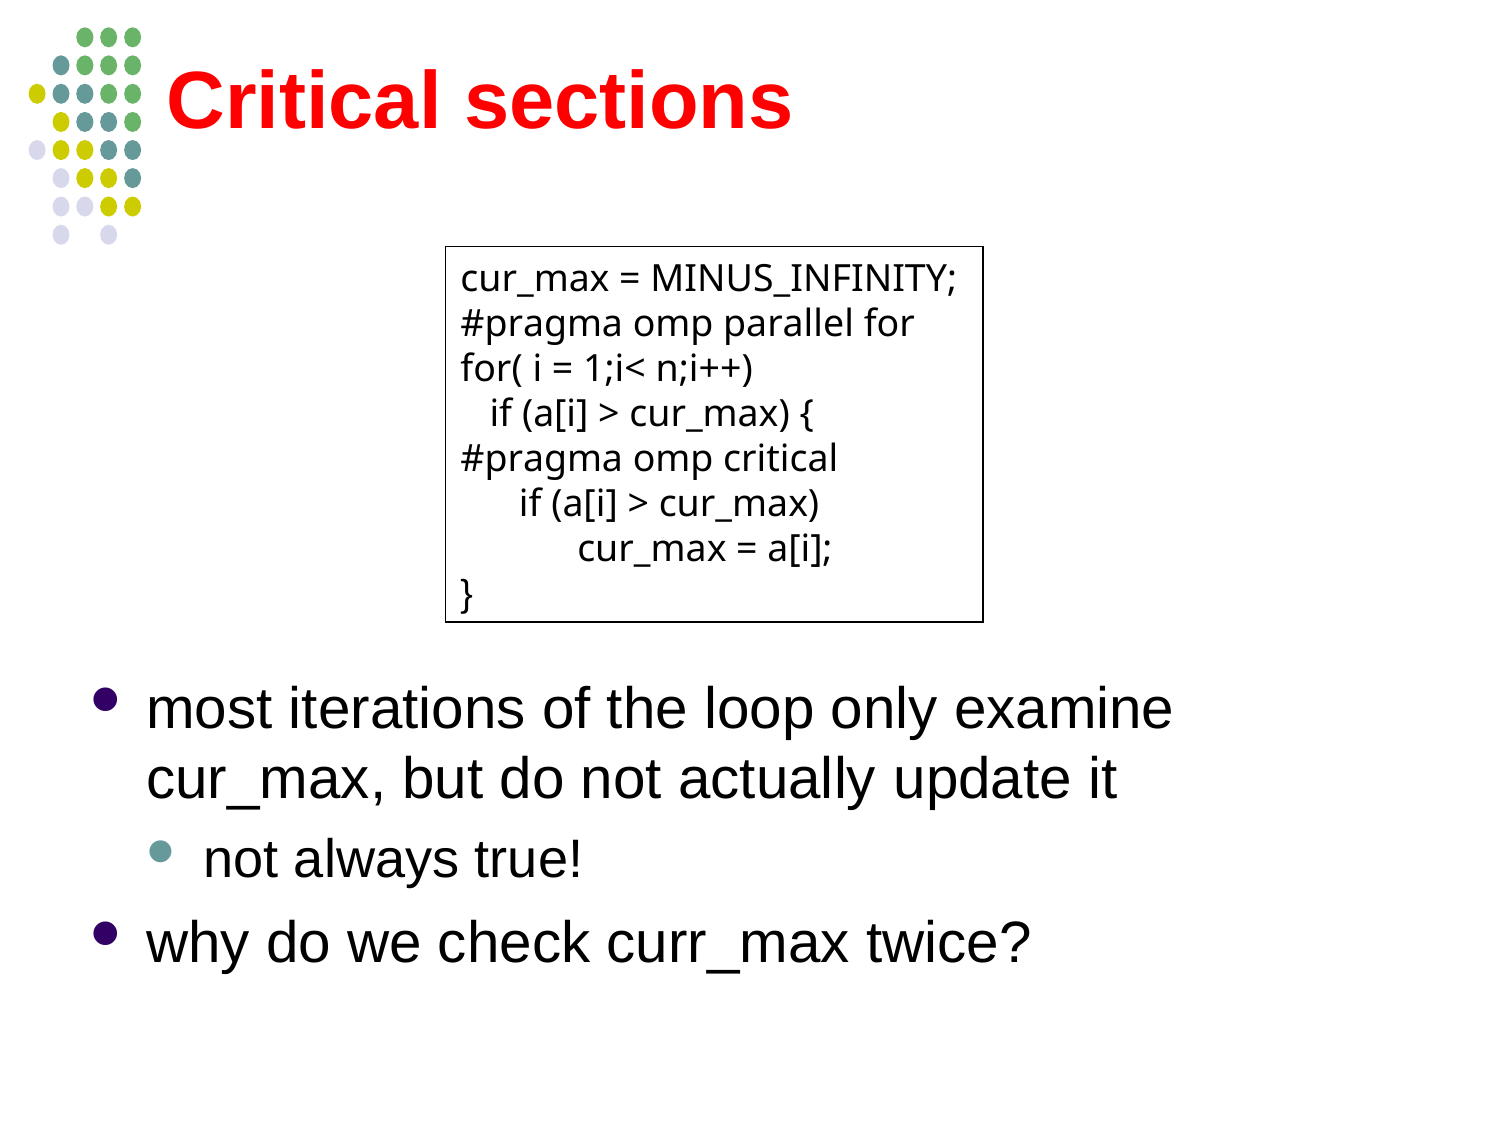

# Critical sections
cur_max = MINUS_INFINITY;
#pragma omp parallel for
for( i = 1;i< n;i++)
 if (a[i] > cur_max) {
#pragma omp critical
 if (a[i] > cur_max)
 cur_max = a[i];
}
most iterations of the loop only examine cur_max, but do not actually update it
not always true!
why do we check curr_max twice?